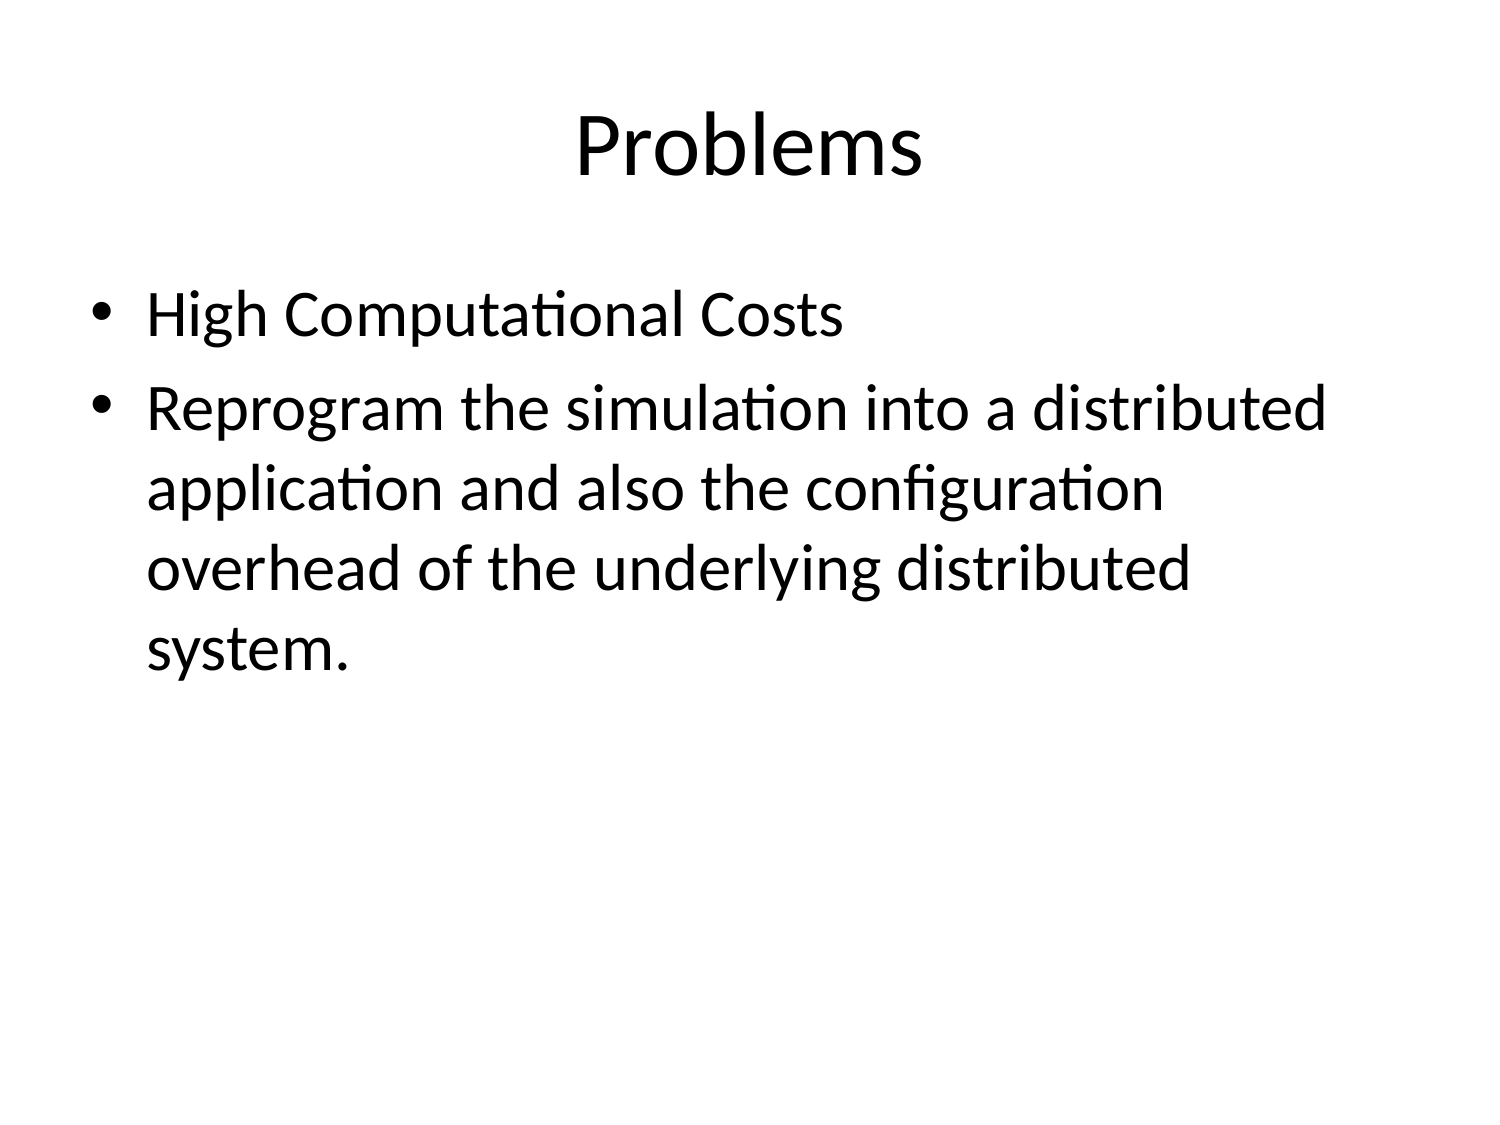

# Problems
High Computational Costs
Reprogram the simulation into a distributed application and also the configuration overhead of the underlying distributed system.